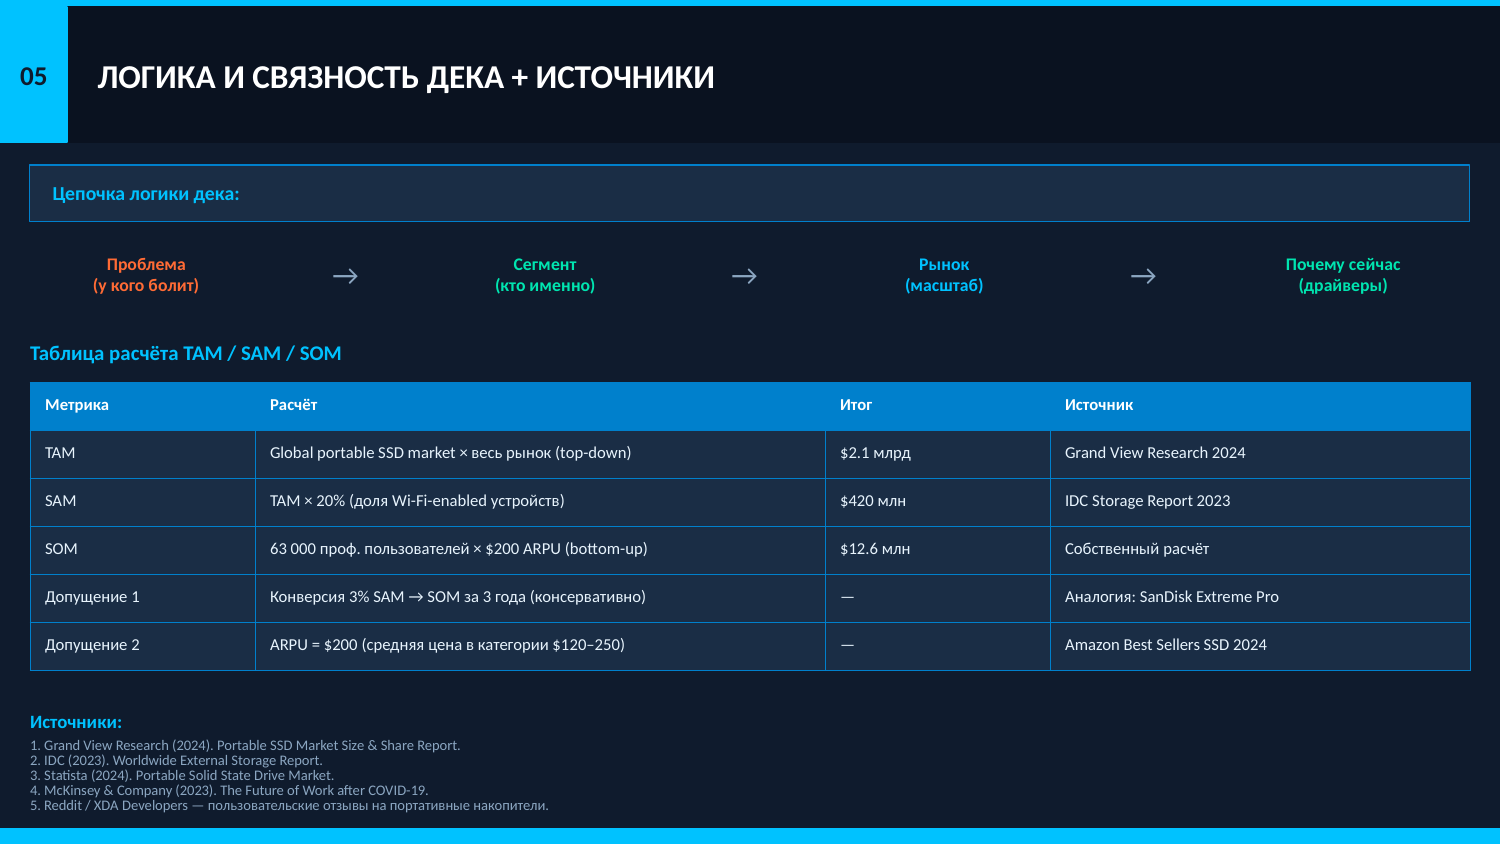

05
ЛОГИКА И СВЯЗНОСТЬ ДЕКА + ИСТОЧНИКИ
Цепочка логики дека:
Проблема
(у кого болит)
→
Сегмент
(кто именно)
→
Рынок
(масштаб)
→
Почему сейчас
(драйверы)
Таблица расчёта TAM / SAM / SOM
| Метрика | Расчёт | Итог | Источник |
| --- | --- | --- | --- |
| TAM | Global portable SSD market × весь рынок (top-down) | $2.1 млрд | Grand View Research 2024 |
| SAM | TAM × 20% (доля Wi-Fi-enabled устройств) | $420 млн | IDC Storage Report 2023 |
| SOM | 63 000 проф. пользователей × $200 ARPU (bottom-up) | $12.6 млн | Собственный расчёт |
| Допущение 1 | Конверсия 3% SAM → SOM за 3 года (консервативно) | — | Аналогия: SanDisk Extreme Pro |
| Допущение 2 | ARPU = $200 (средняя цена в категории $120–250) | — | Amazon Best Sellers SSD 2024 |
Источники:
1. Grand View Research (2024). Portable SSD Market Size & Share Report.
2. IDC (2023). Worldwide External Storage Report.
3. Statista (2024). Portable Solid State Drive Market.
4. McKinsey & Company (2023). The Future of Work after COVID-19.
5. Reddit / XDA Developers — пользовательские отзывы на портативные накопители.